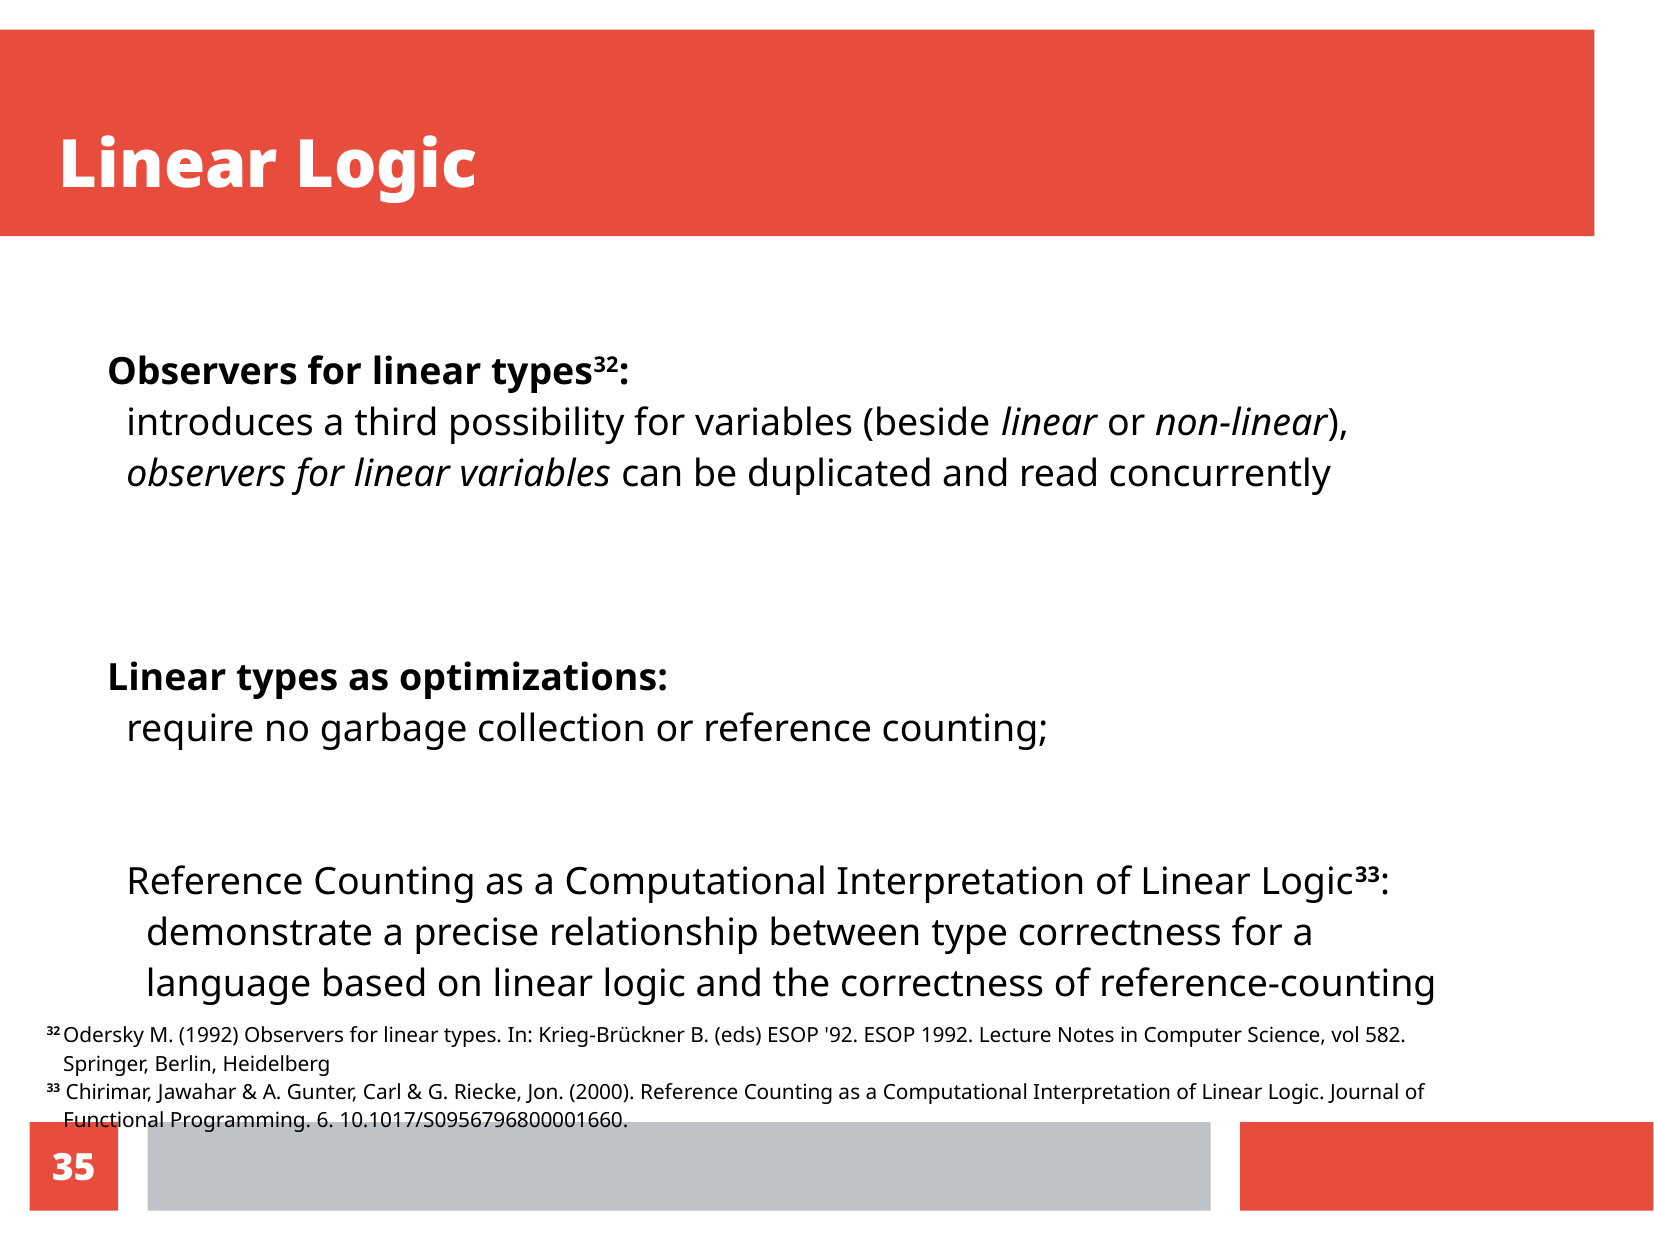

# Linear Logic
Observers for linear types32:
 introduces a third possibility for variables (beside linear or non-linear),
 observers for linear variables can be duplicated and read concurrently
Linear types as optimizations:
 require no garbage collection or reference counting;
 Reference Counting as a Computational Interpretation of Linear Logic33:
 demonstrate a precise relationship between type correctness for a
 language based on linear logic and the correctness of reference-counting
32 Odersky M. (1992) Observers for linear types. In: Krieg-Brückner B. (eds) ESOP '92. ESOP 1992. Lecture Notes in Computer Science, vol 582.
 Springer, Berlin, Heidelberg
33 Chirimar, Jawahar & A. Gunter, Carl & G. Riecke, Jon. (2000). Reference Counting as a Computational Interpretation of Linear Logic. Journal of
 Functional Programming. 6. 10.1017/S0956796800001660.
35